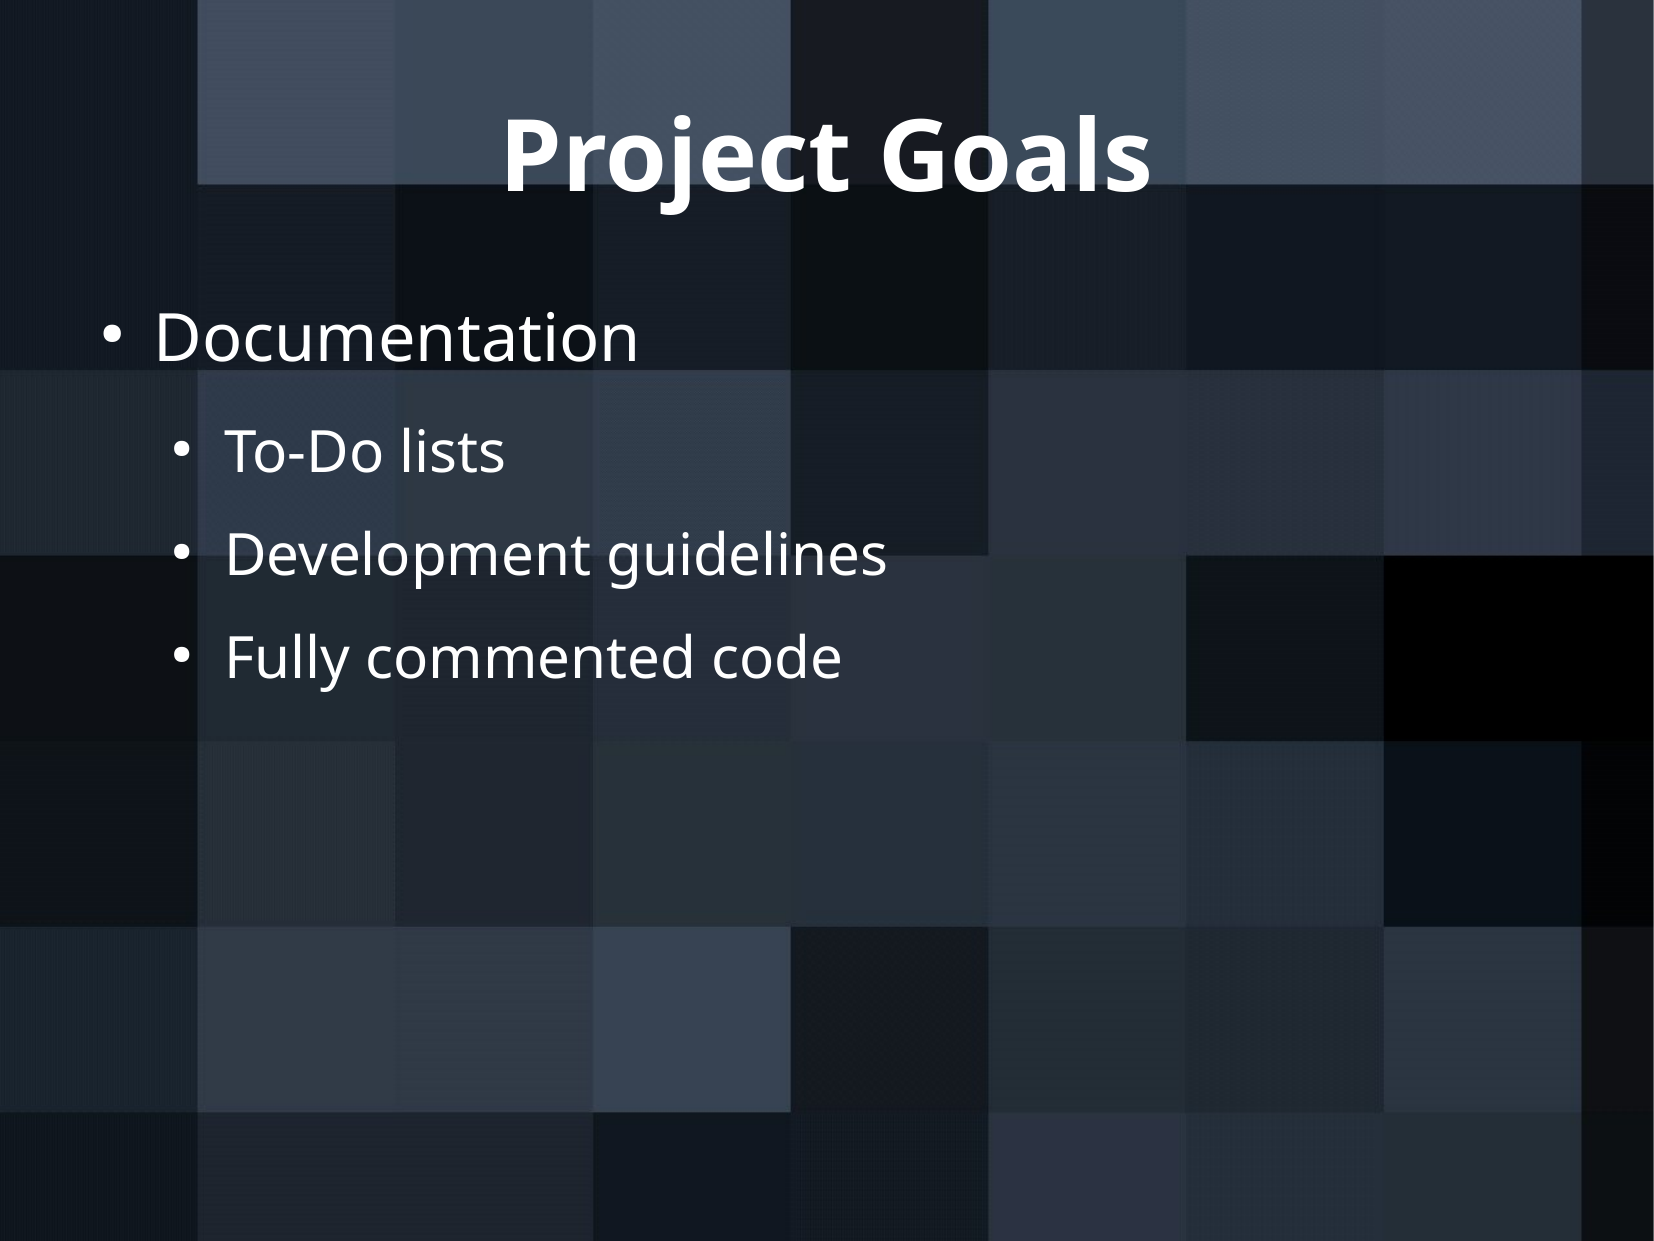

# Project Goals
Documentation
To-Do lists
Development guidelines
Fully commented code